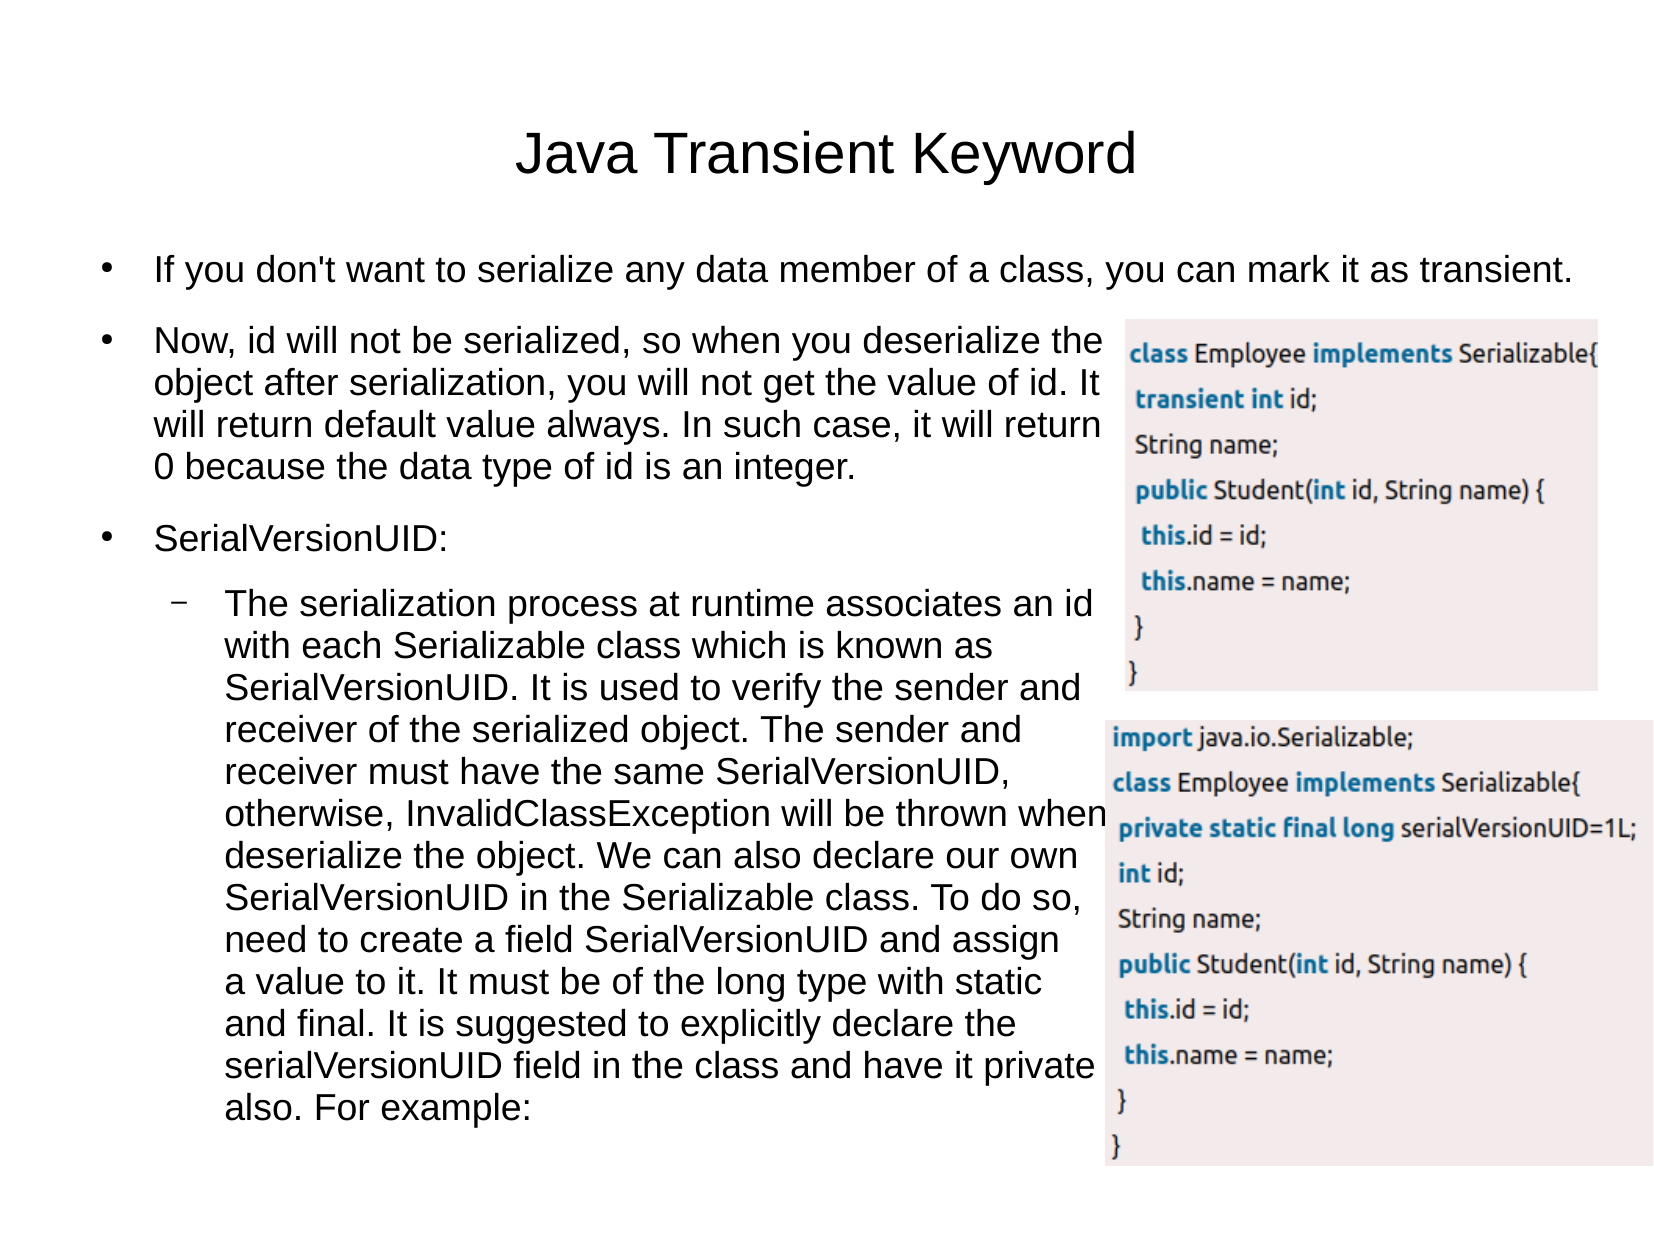

# Java Transient Keyword
If you don't want to serialize any data member of a class, you can mark it as transient.
Now, id will not be serialized, so when you deserialize the
object after serialization, you will not get the value of id. It
will return default value always. In such case, it will return
0 because the data type of id is an integer.
SerialVersionUID:
The serialization process at runtime associates an id
with each Serializable class which is known as
SerialVersionUID. It is used to verify the sender and
receiver of the serialized object. The sender and
receiver must have the same SerialVersionUID,
otherwise, InvalidClassException will be thrown when
deserialize the object. We can also declare our own
SerialVersionUID in the Serializable class. To do so,
need to create a field SerialVersionUID and assign
a value to it. It must be of the long type with static
and final. It is suggested to explicitly declare the
serialVersionUID field in the class and have it private
also. For example: